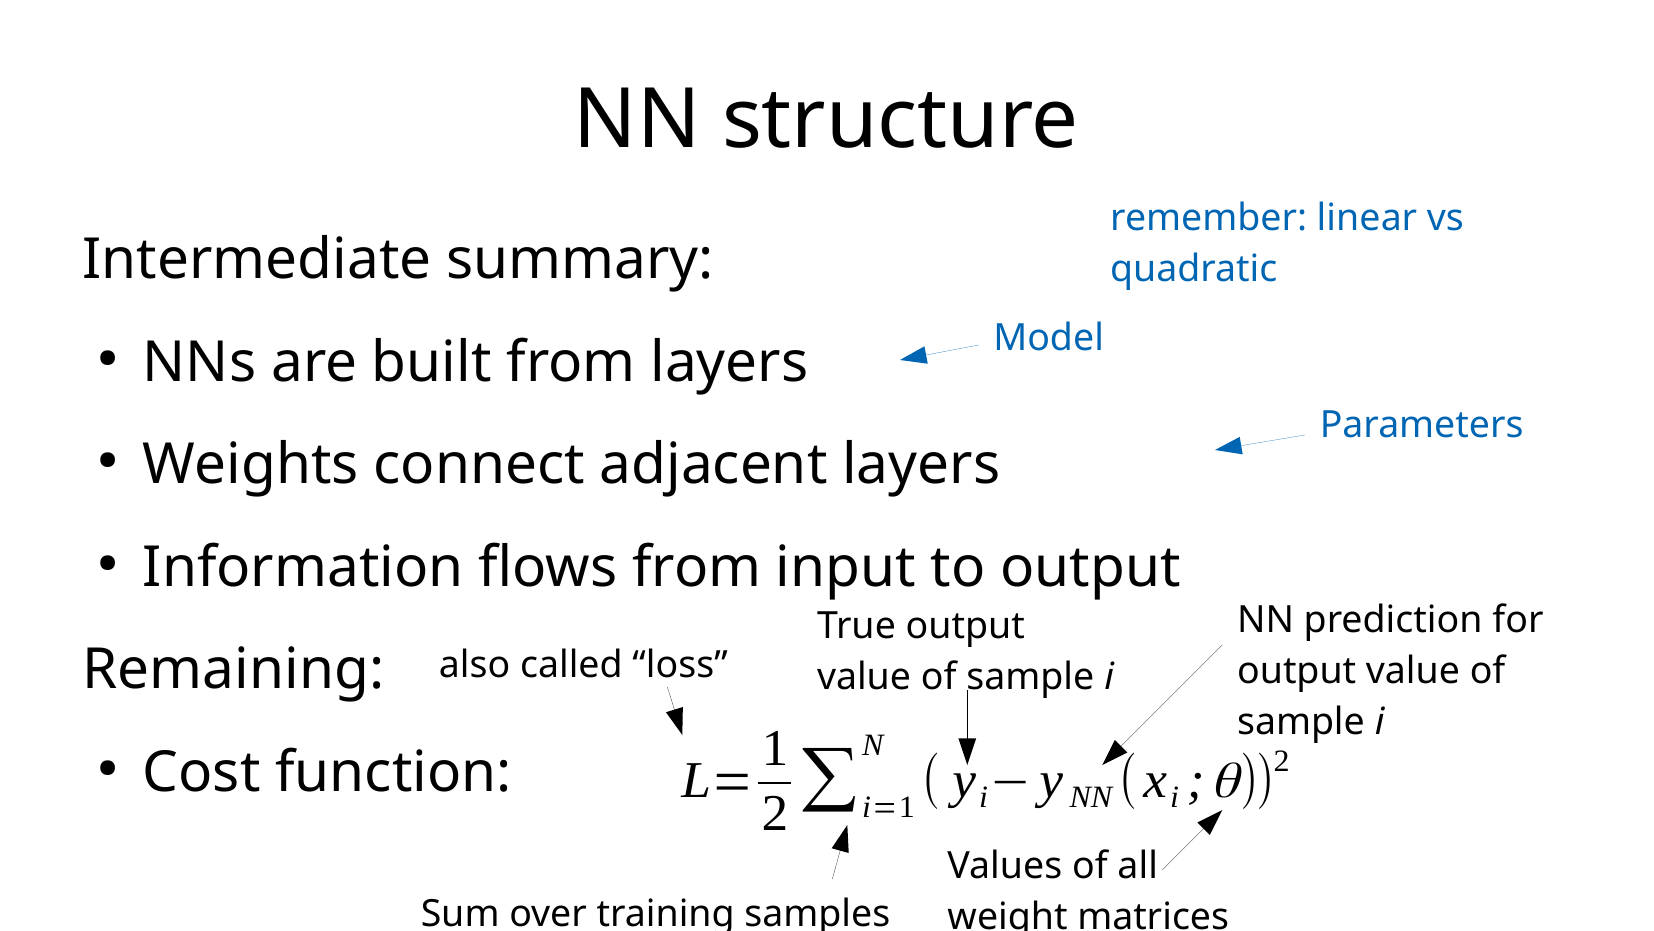

# NN structure
remember: linear vs quadratic
Intermediate summary:
NNs are built from layers
Weights connect adjacent layers
Information flows from input to output
Remaining:
Cost function:
Model
Parameters
NN prediction for
output value of
sample i
True output
value of sample i
also called “loss”
Values of all
weight matrices
Sum over training samples